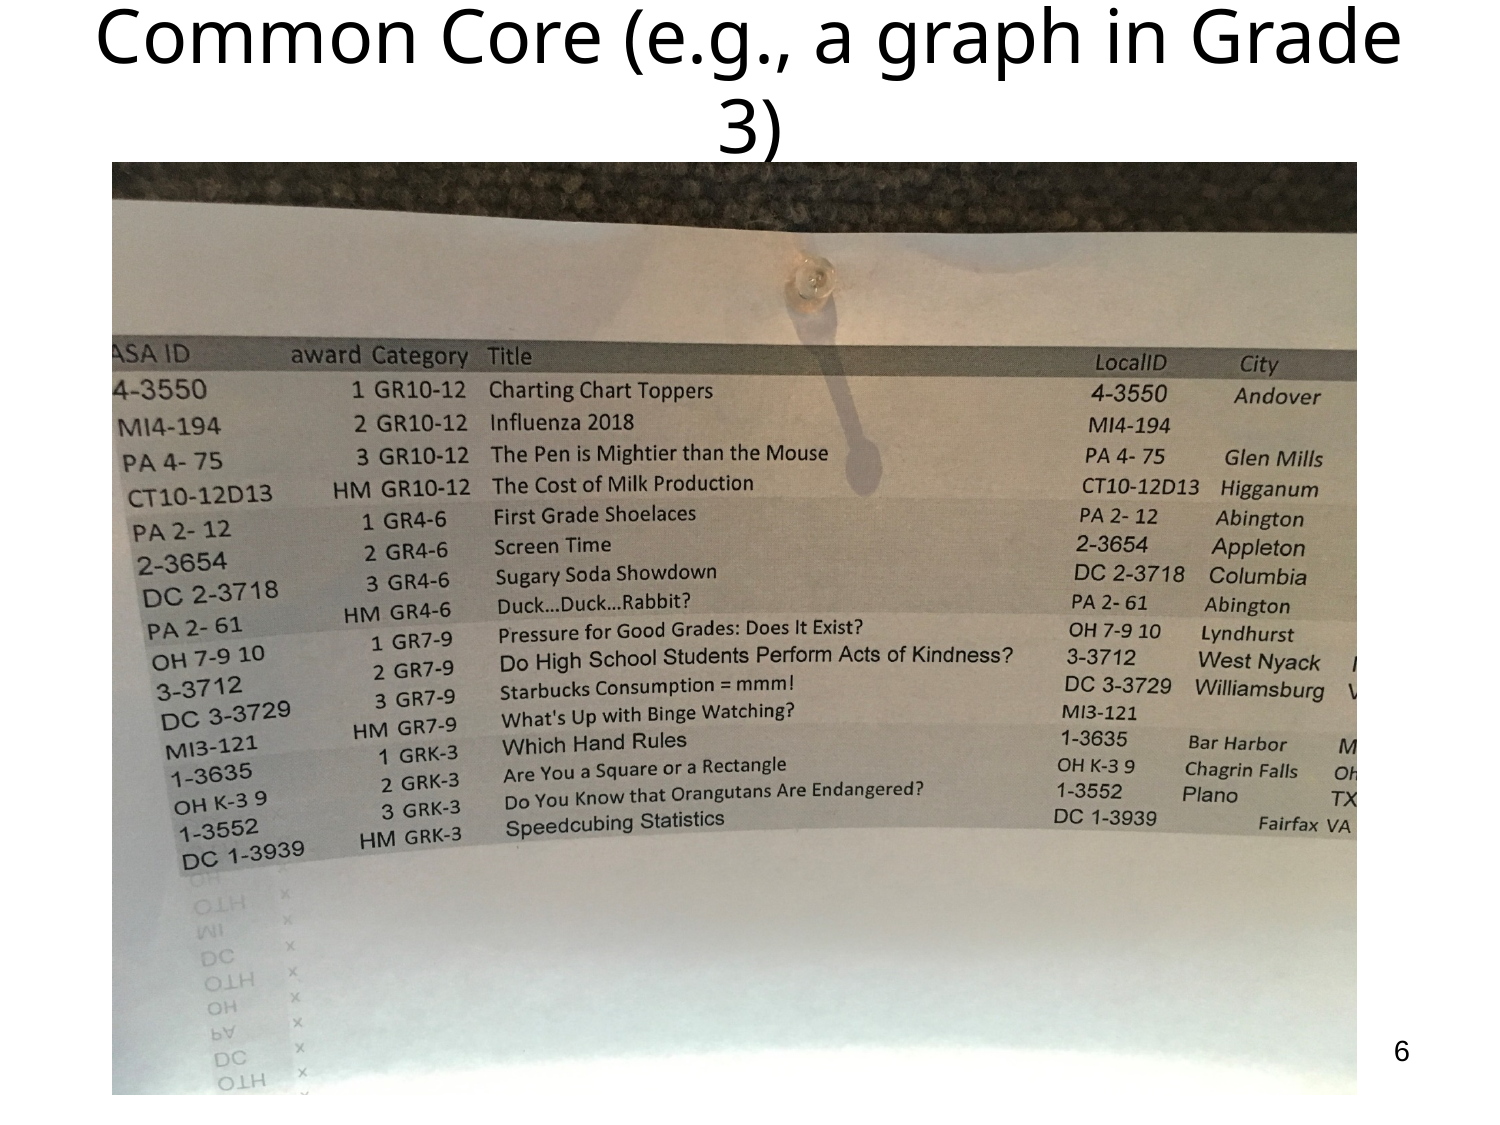

# Common Core (e.g., a graph in Grade 3)